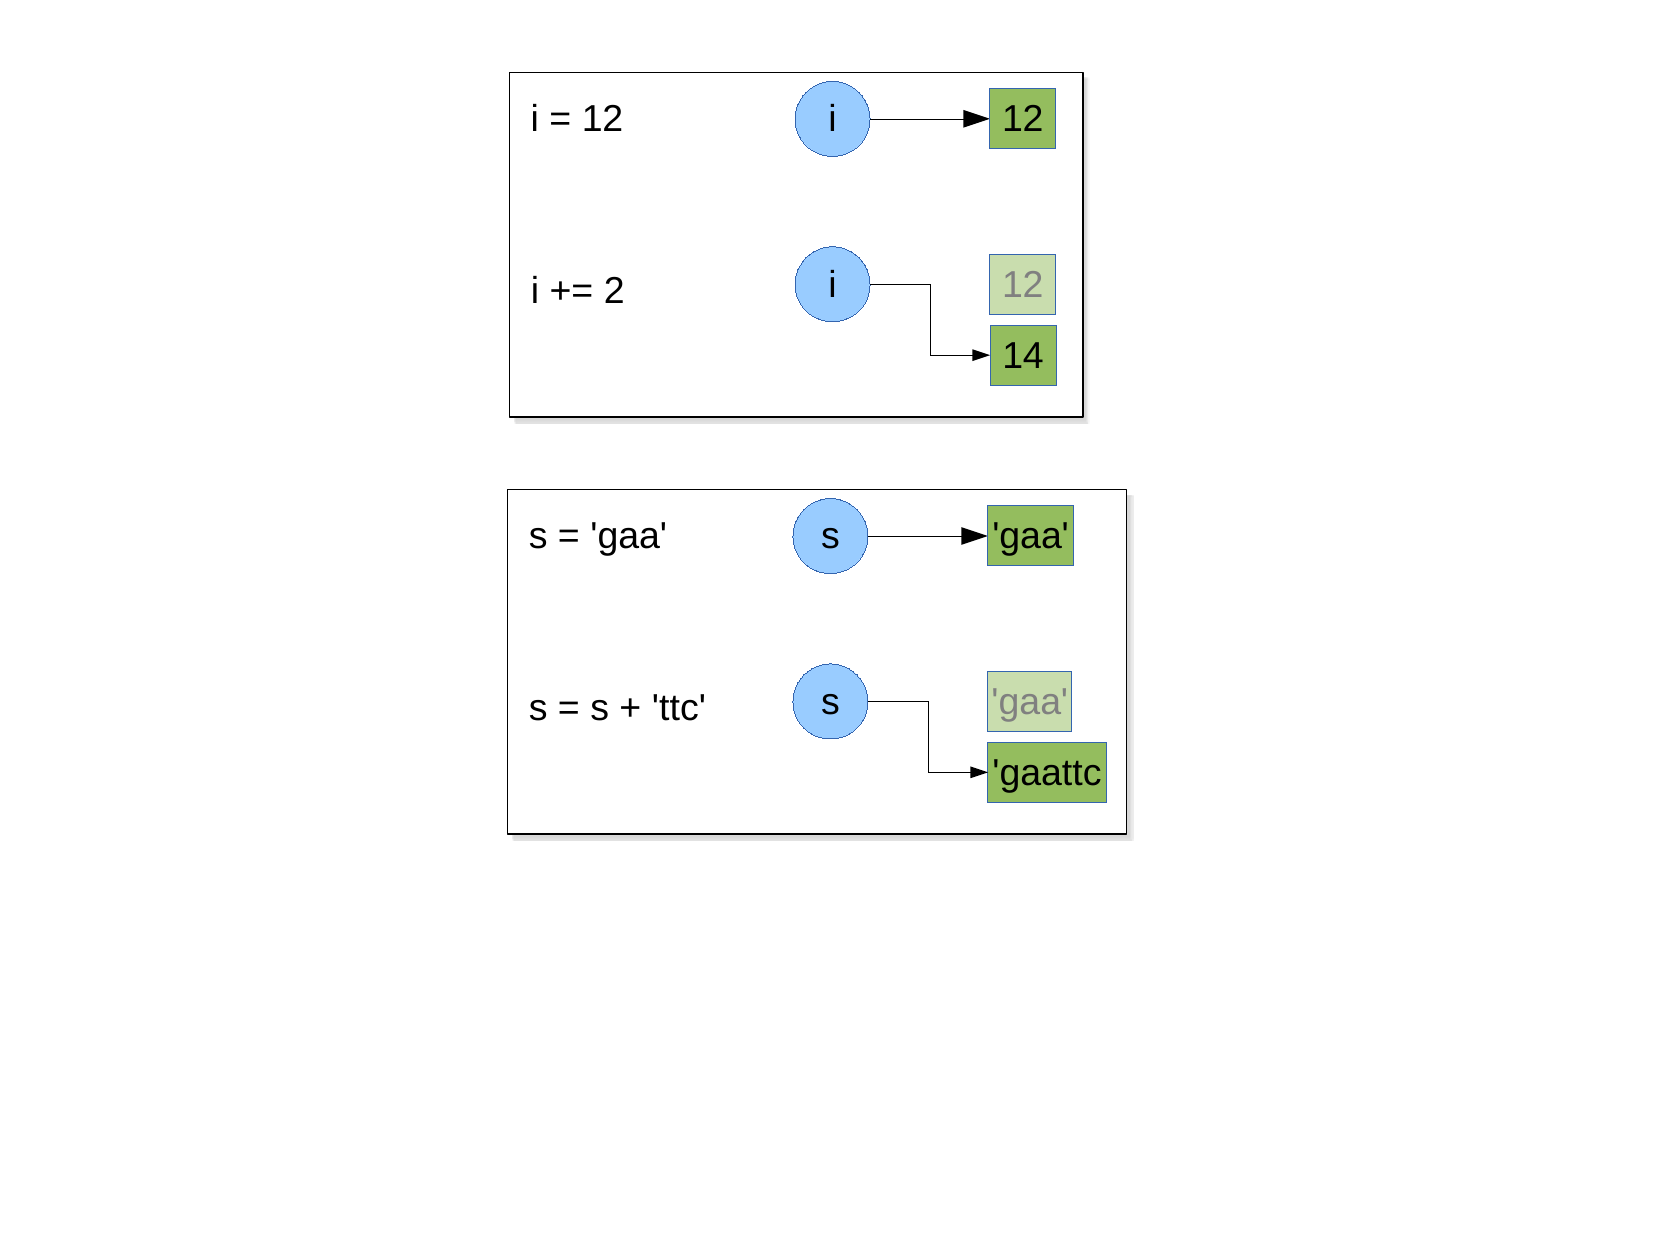

i
12
i = 12
i
12
i += 2
14
s
'gaa'
s = 'gaa'
s
'gaa'
s = s + 'ttc'
'gaattc